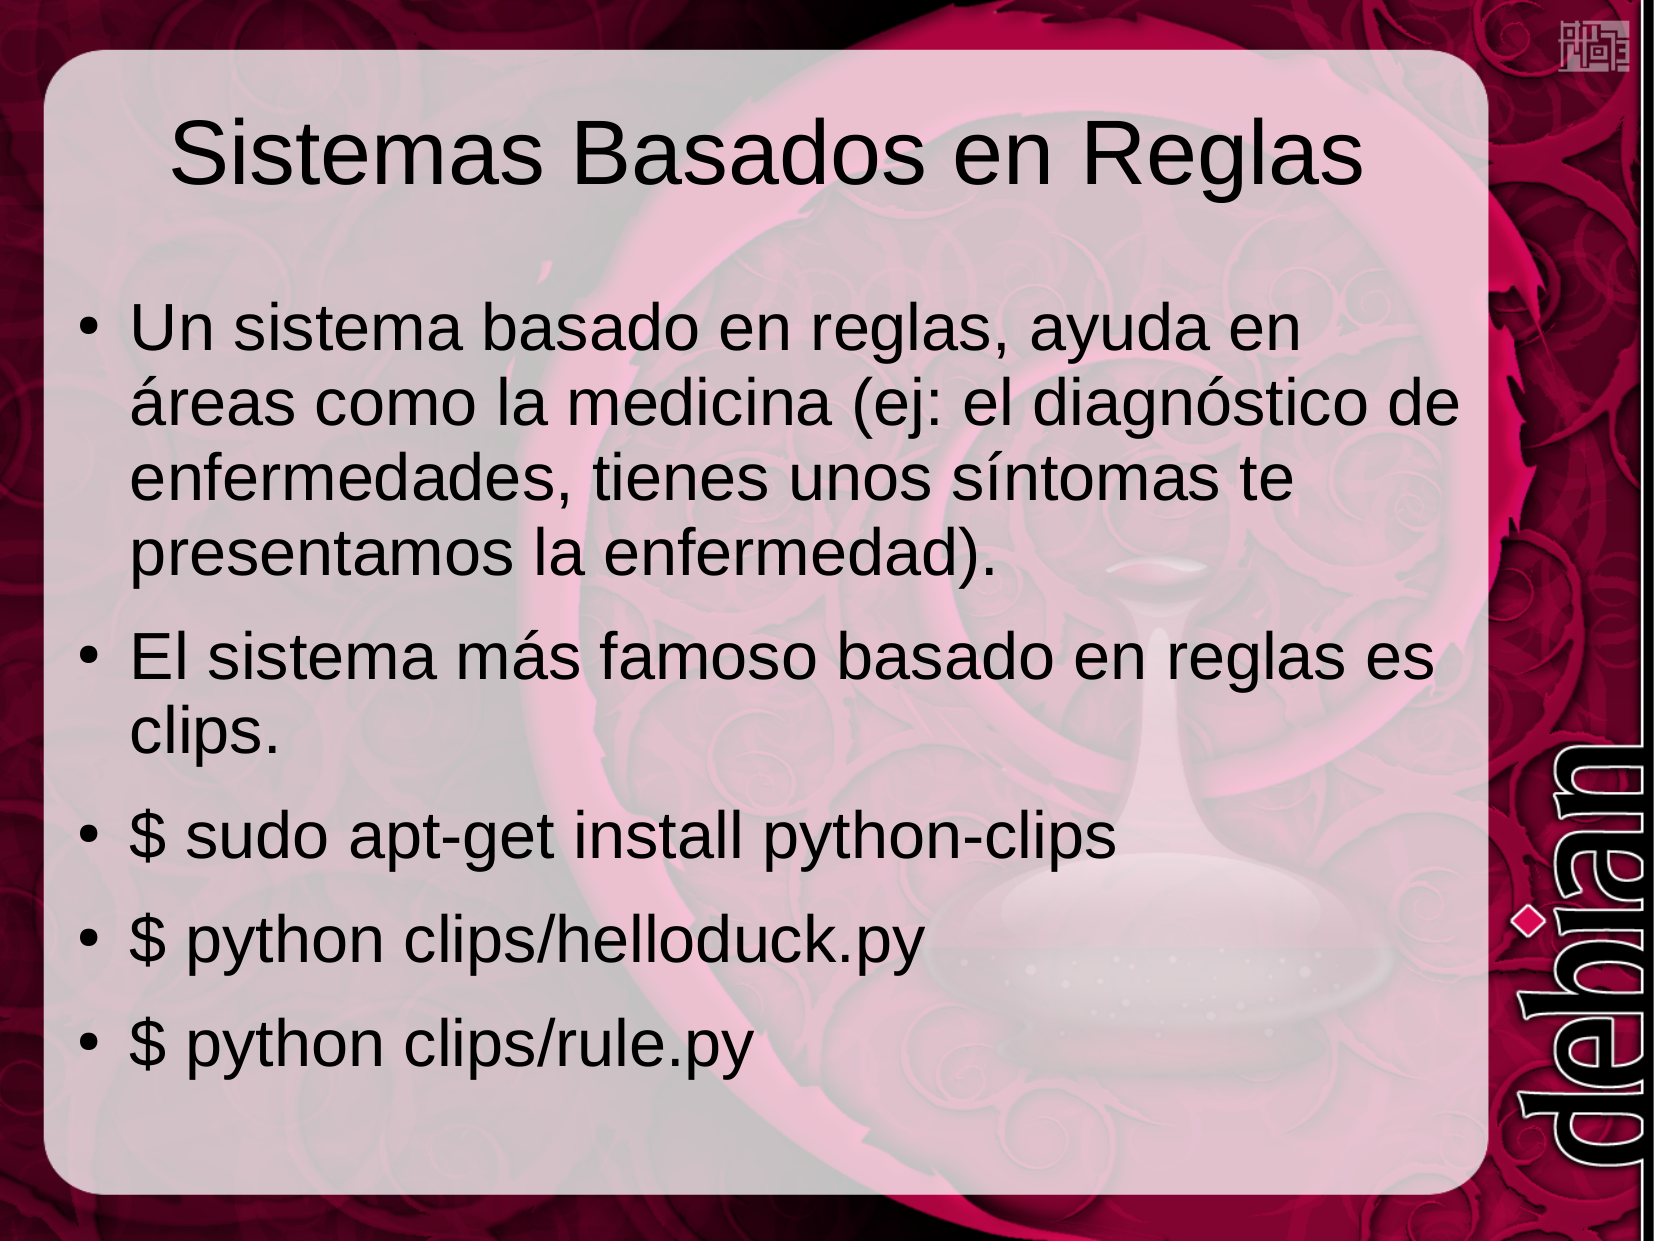

# Sistemas Basados en Reglas
Un sistema basado en reglas, ayuda en áreas como la medicina (ej: el diagnóstico de enfermedades, tienes unos síntomas te presentamos la enfermedad).
El sistema más famoso basado en reglas es clips.
$ sudo apt-get install python-clips
$ python clips/helloduck.py
$ python clips/rule.py